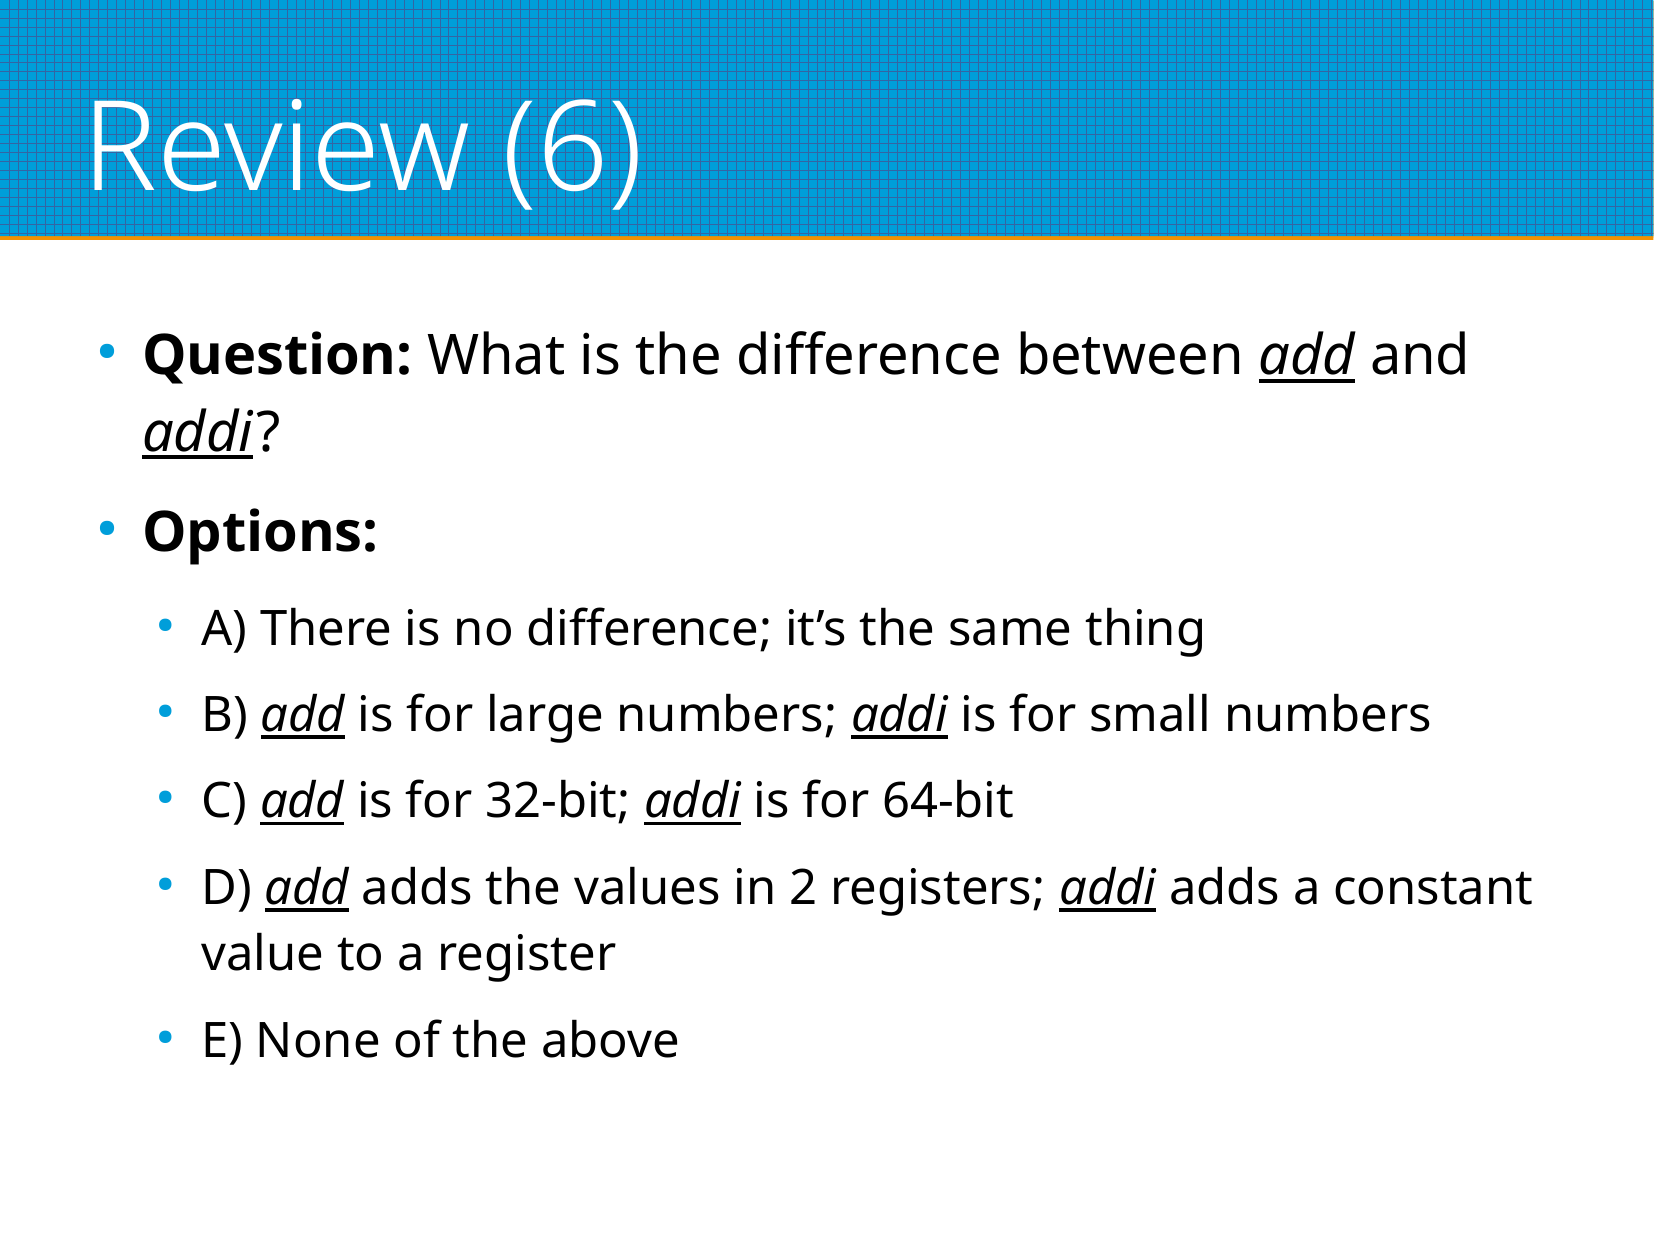

# Review (6)
Question: What is the difference between add and addi?
Options:
A) There is no difference; it’s the same thing
B) add is for large numbers; addi is for small numbers
C) add is for 32-bit; addi is for 64-bit
D) add adds the values in 2 registers; addi adds a constant value to a register
E) None of the above